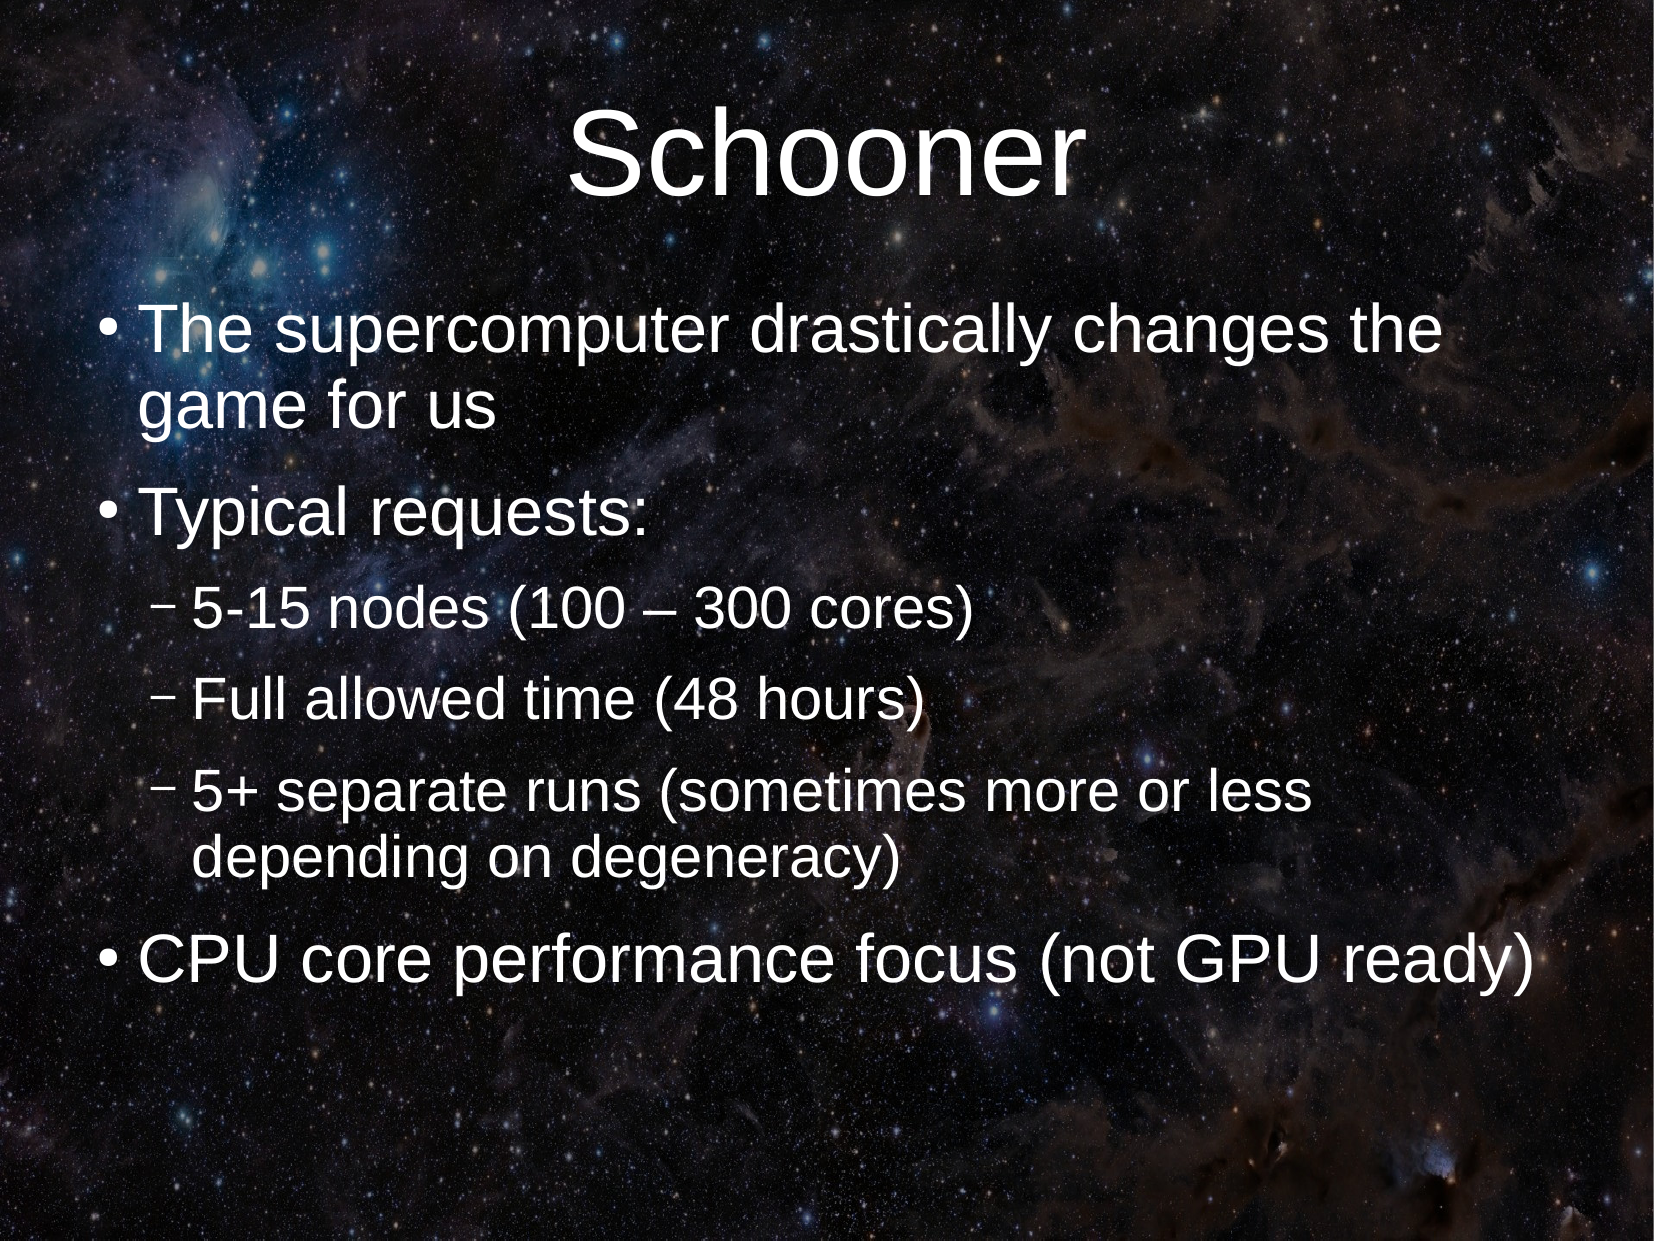

# Schooner
The supercomputer drastically changes the game for us
Typical requests:
5-15 nodes (100 – 300 cores)
Full allowed time (48 hours)
5+ separate runs (sometimes more or less depending on degeneracy)
CPU core performance focus (not GPU ready)